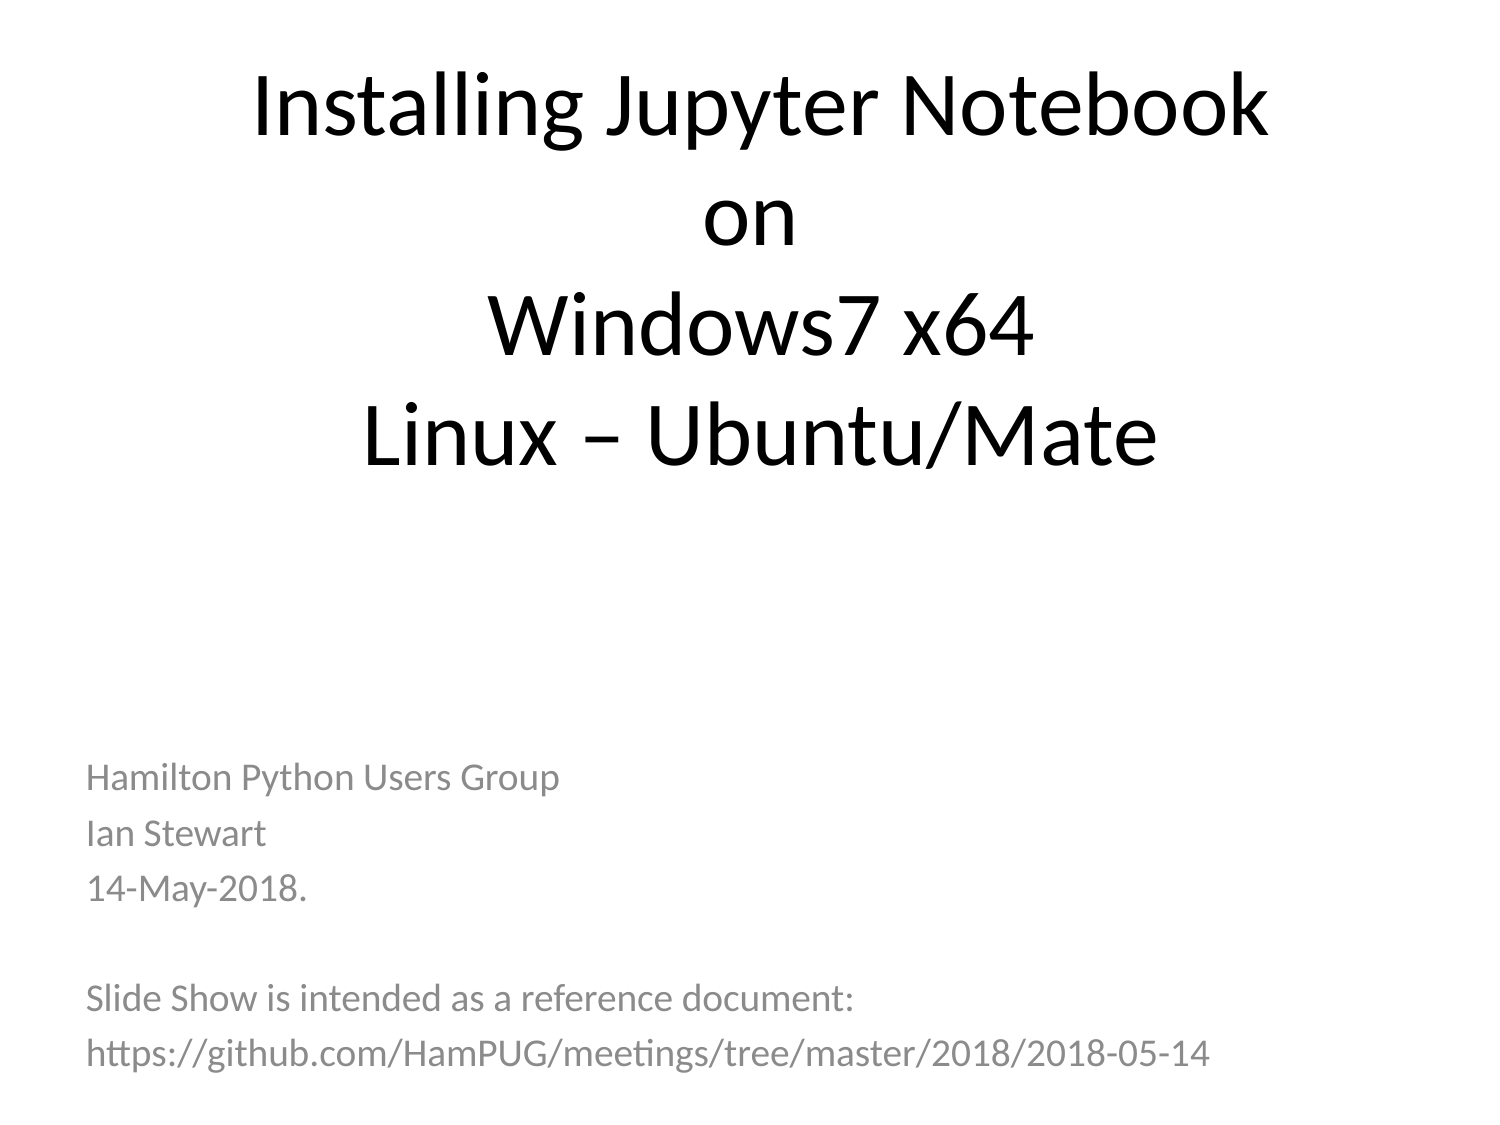

# Installing Jupyter Notebook on Windows7 x64 Linux – Ubuntu/Mate
Hamilton Python Users Group
Ian Stewart
14-May-2018.
Slide Show is intended as a reference document:
https://github.com/HamPUG/meetings/tree/master/2018/2018-05-14